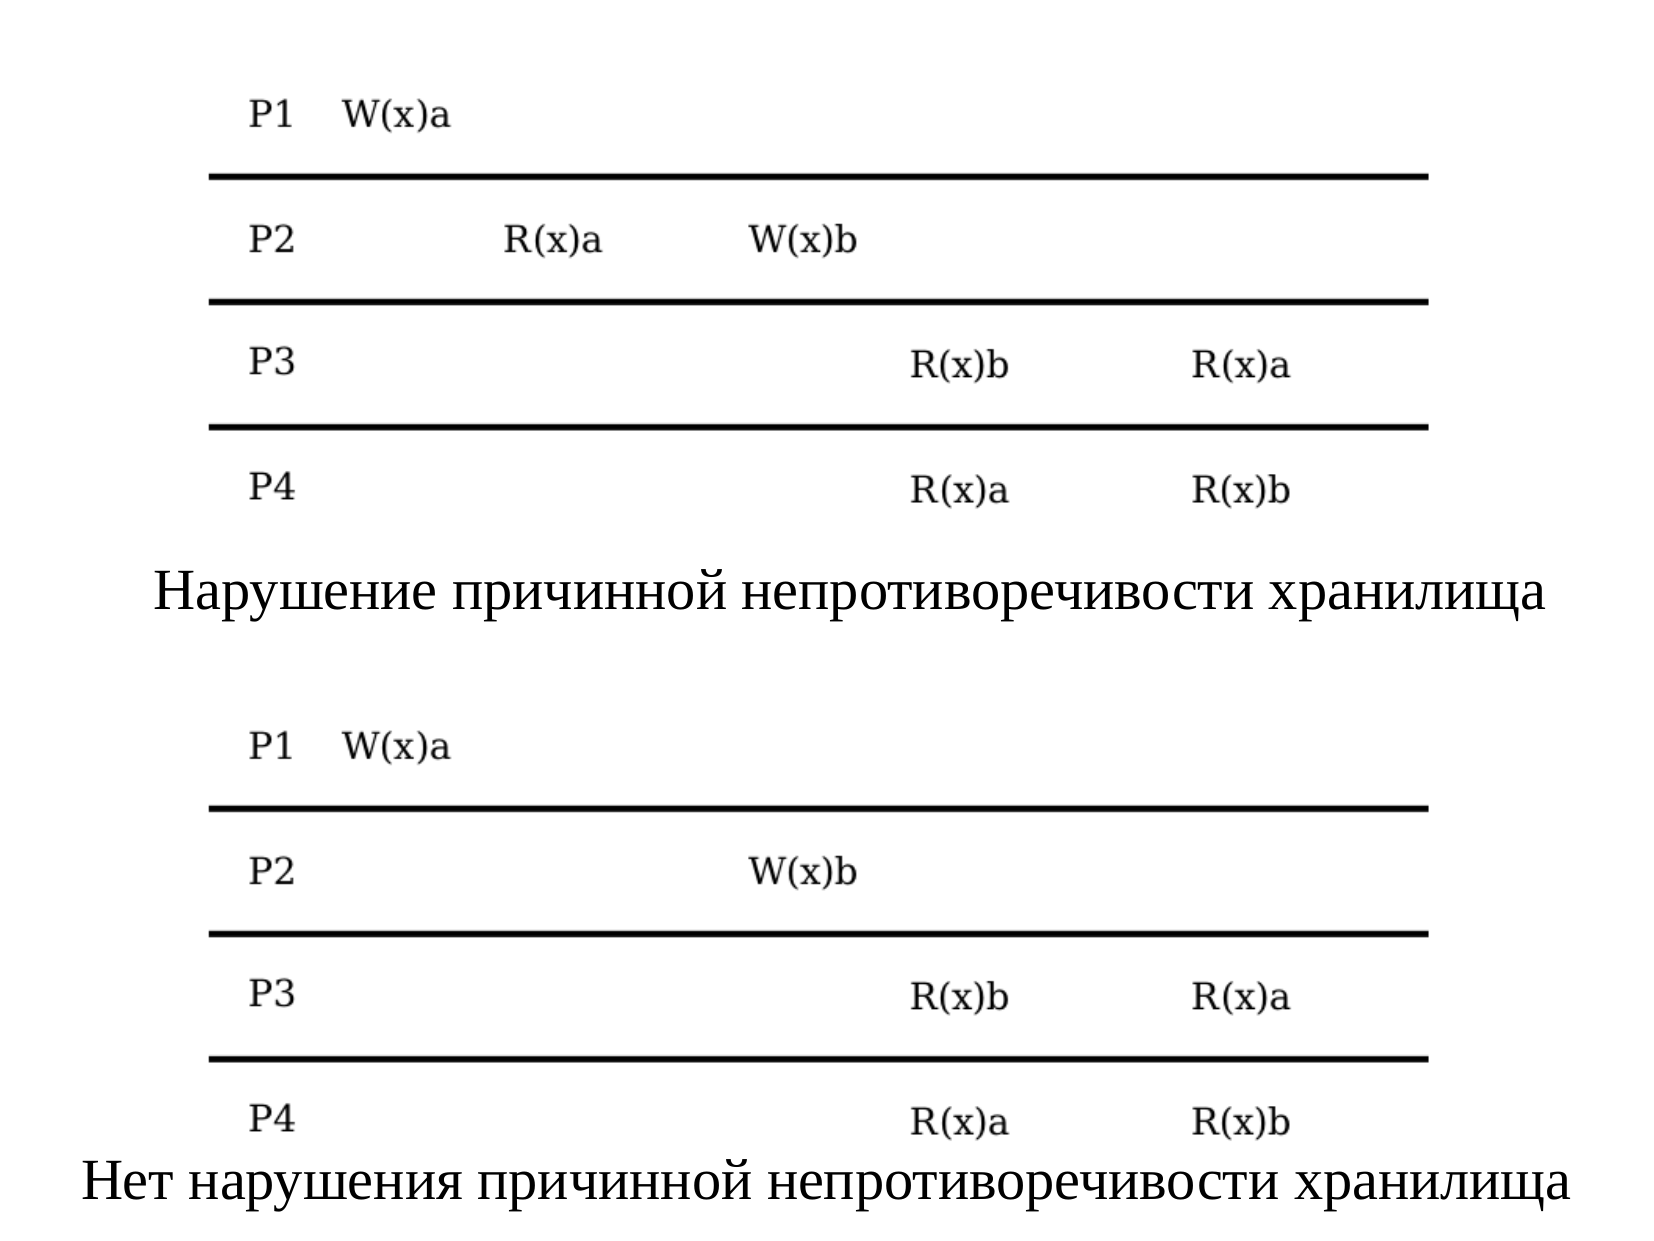

#
Нарушение причинной непротиворечивости хранилища
Нет нарушения причинной непротиворечивости хранилища